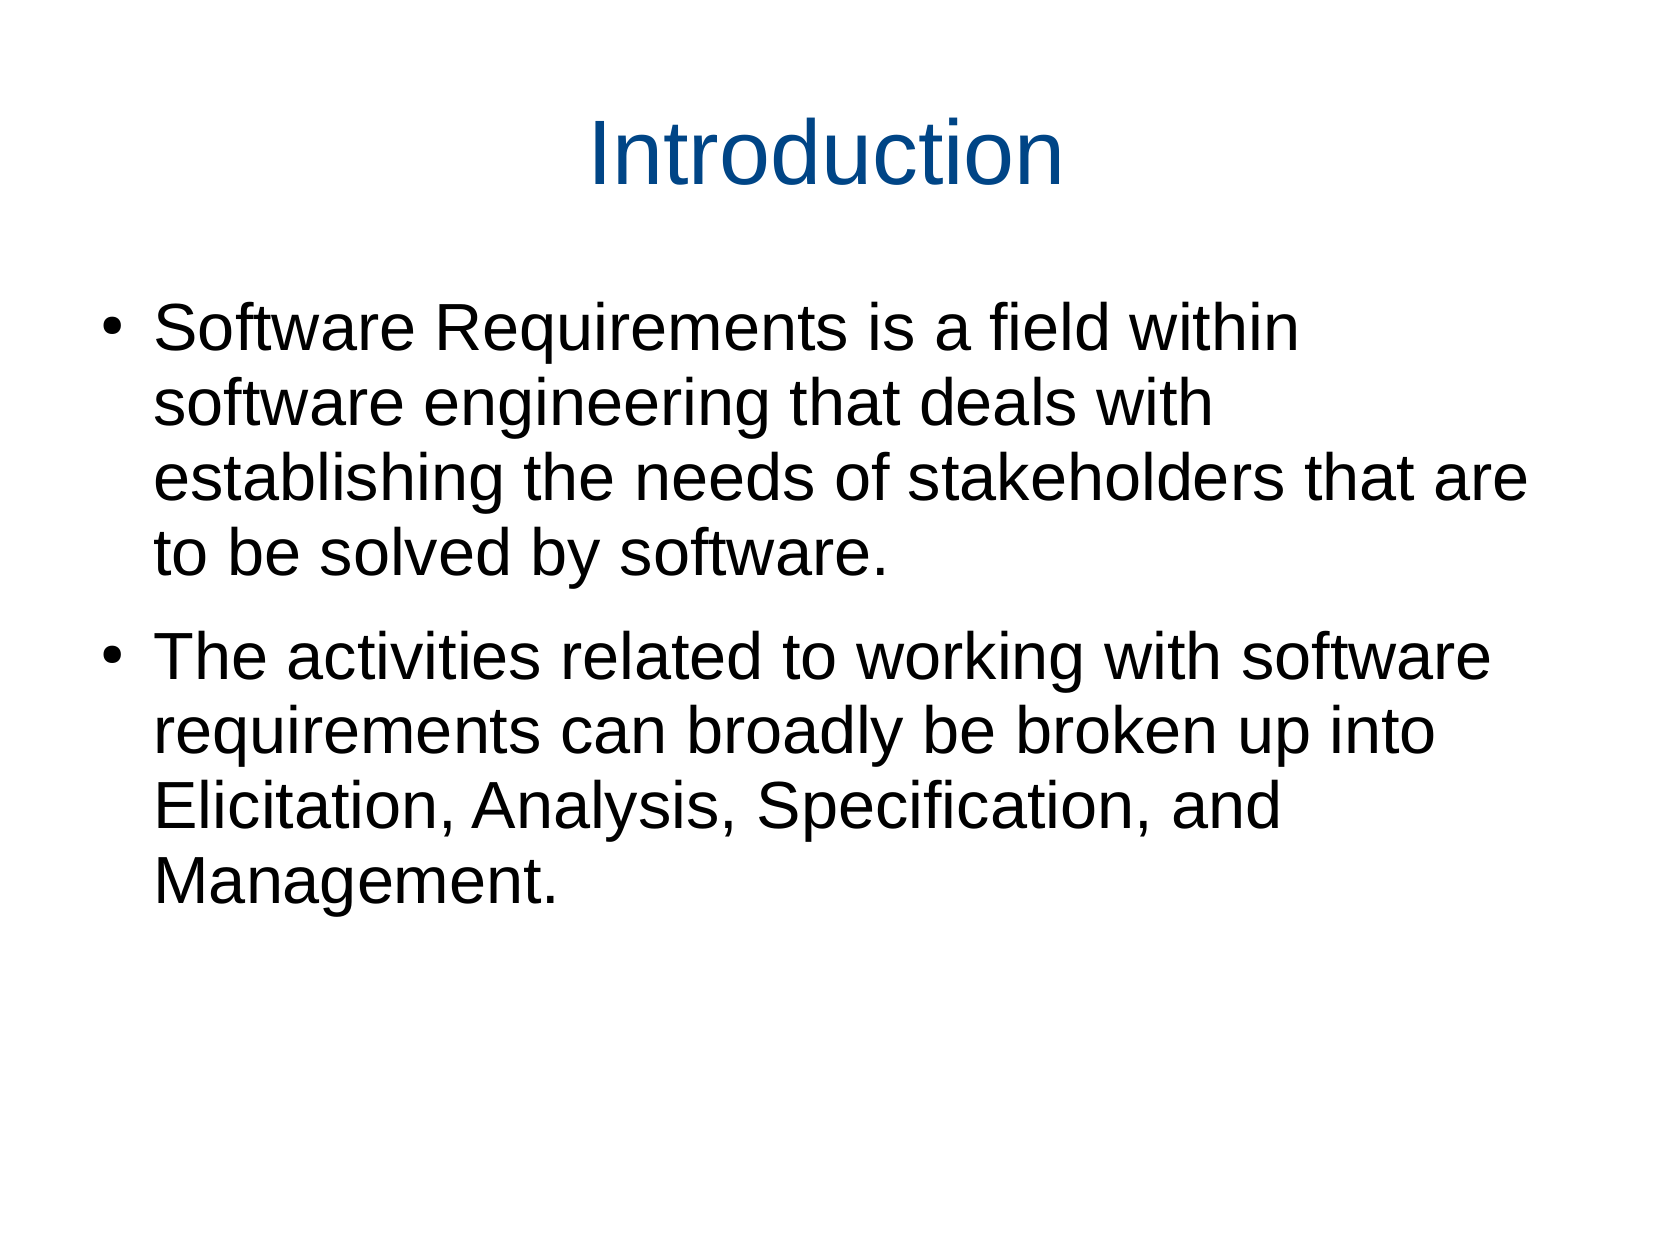

# Introduction
Software Requirements is a field within software engineering that deals with establishing the needs of stakeholders that are to be solved by software.
The activities related to working with software requirements can broadly be broken up into Elicitation, Analysis, Specification, and Management.